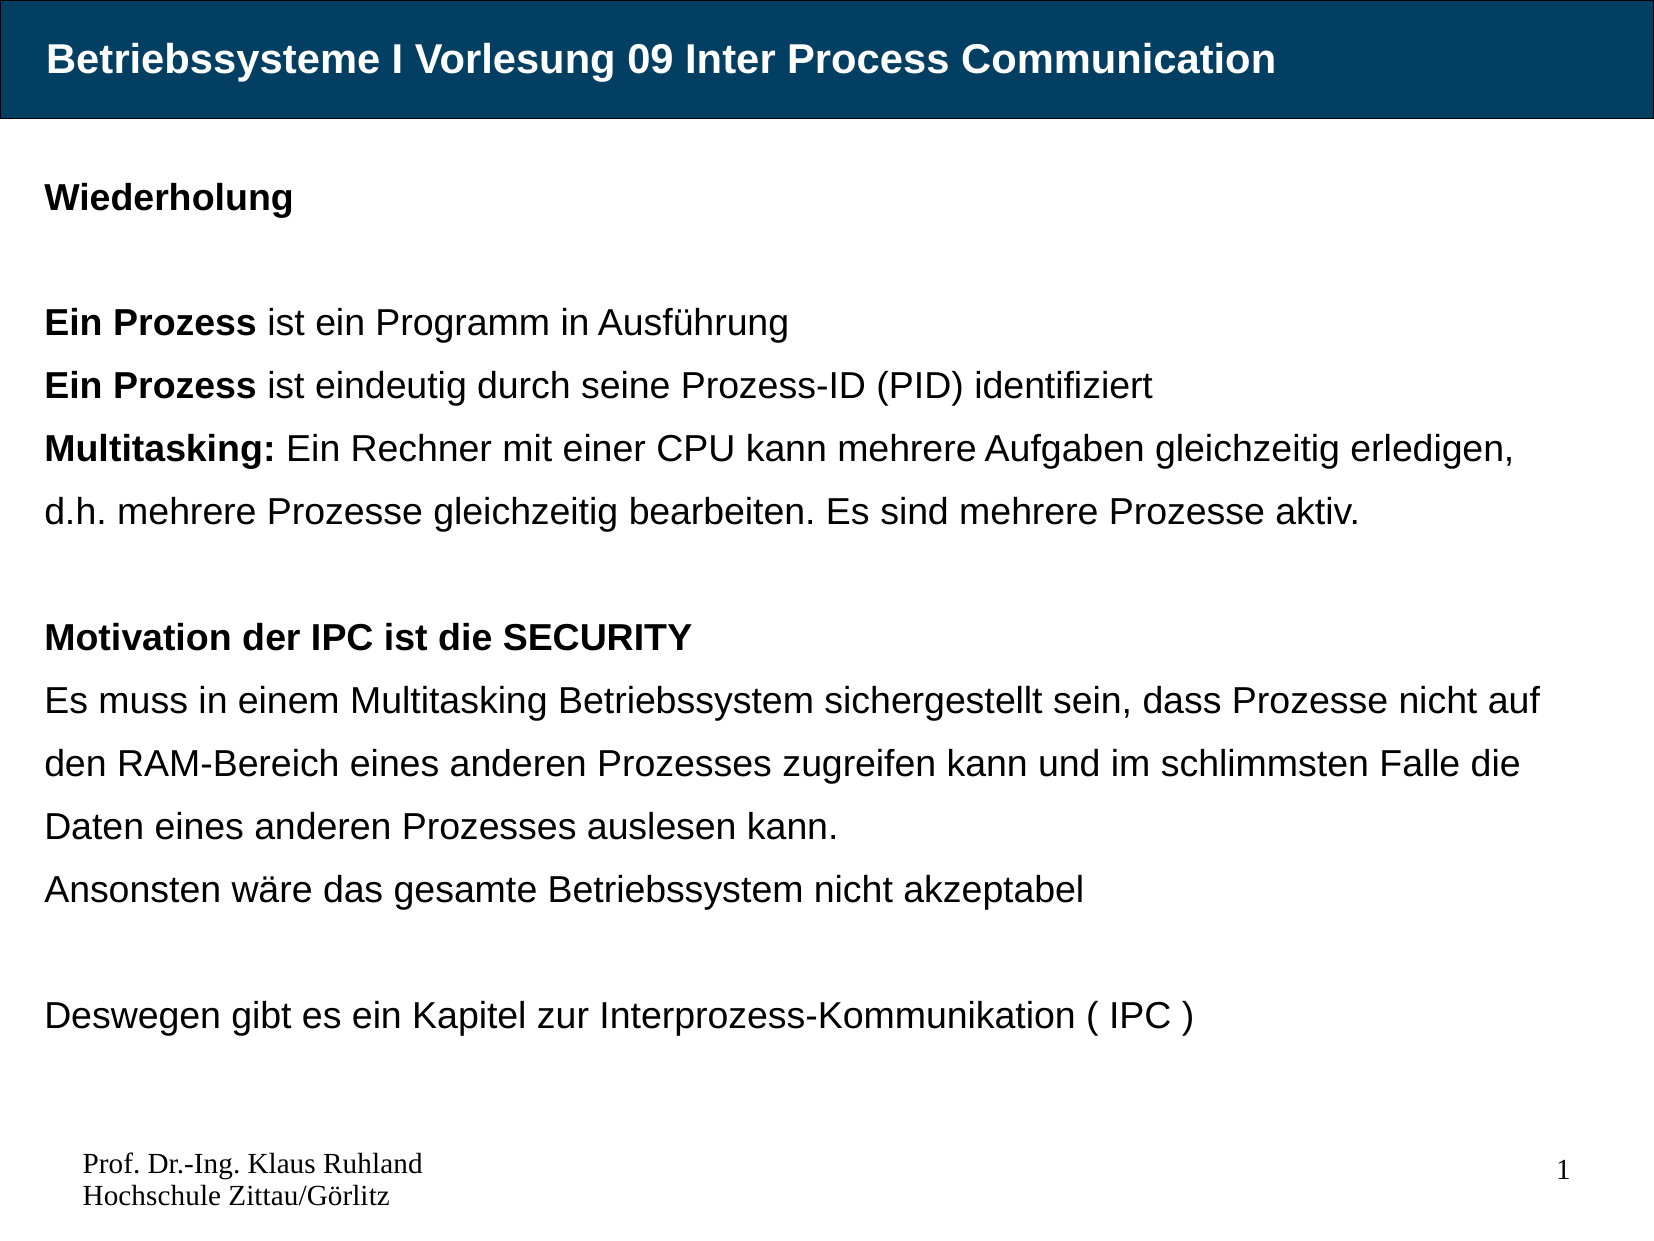

Wiederholung
Ein Prozess ist ein Programm in Ausführung
Ein Prozess ist eindeutig durch seine Prozess-ID (PID) identifiziert
Multitasking: Ein Rechner mit einer CPU kann mehrere Aufgaben gleichzeitig erledigen, d.h. mehrere Prozesse gleichzeitig bearbeiten. Es sind mehrere Prozesse aktiv.
Motivation der IPC ist die SECURITY
Es muss in einem Multitasking Betriebssystem sichergestellt sein, dass Prozesse nicht auf den RAM-Bereich eines anderen Prozesses zugreifen kann und im schlimmsten Falle die Daten eines anderen Prozesses auslesen kann.
Ansonsten wäre das gesamte Betriebssystem nicht akzeptabel
Deswegen gibt es ein Kapitel zur Interprozess-Kommunikation ( IPC )
1